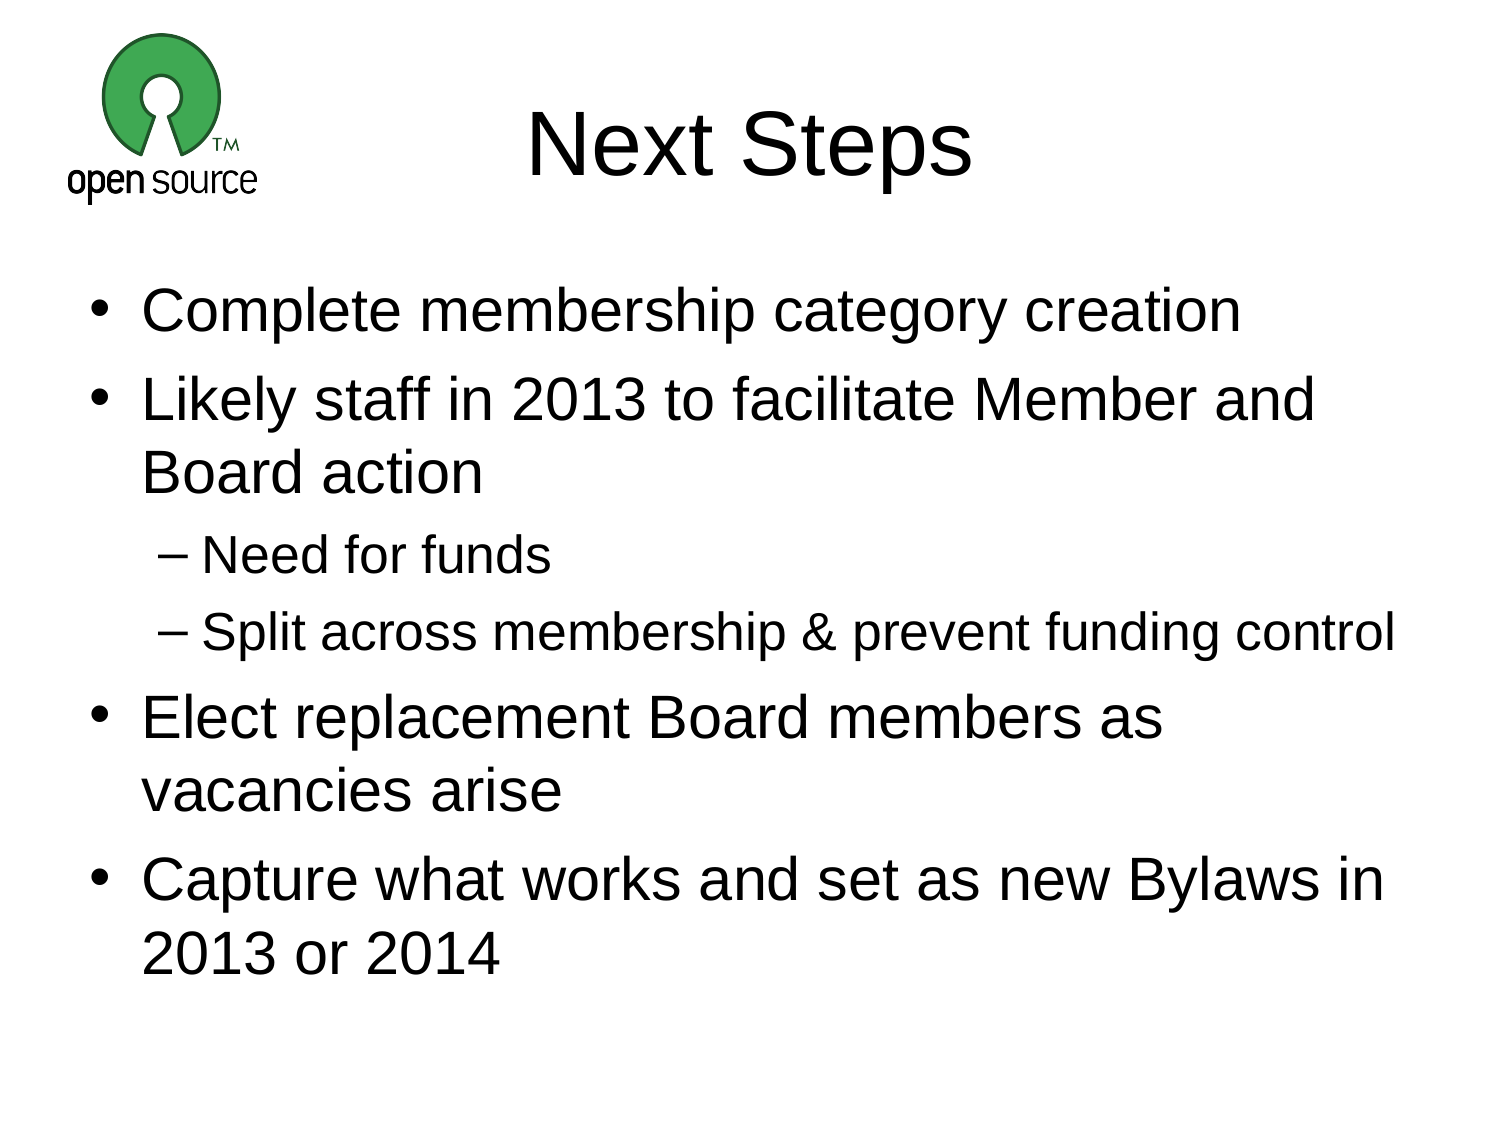

# Next Steps
Complete membership category creation
Likely staff in 2013 to facilitate Member and Board action
Need for funds
Split across membership & prevent funding control
Elect replacement Board members as vacancies arise
Capture what works and set as new Bylaws in 2013 or 2014